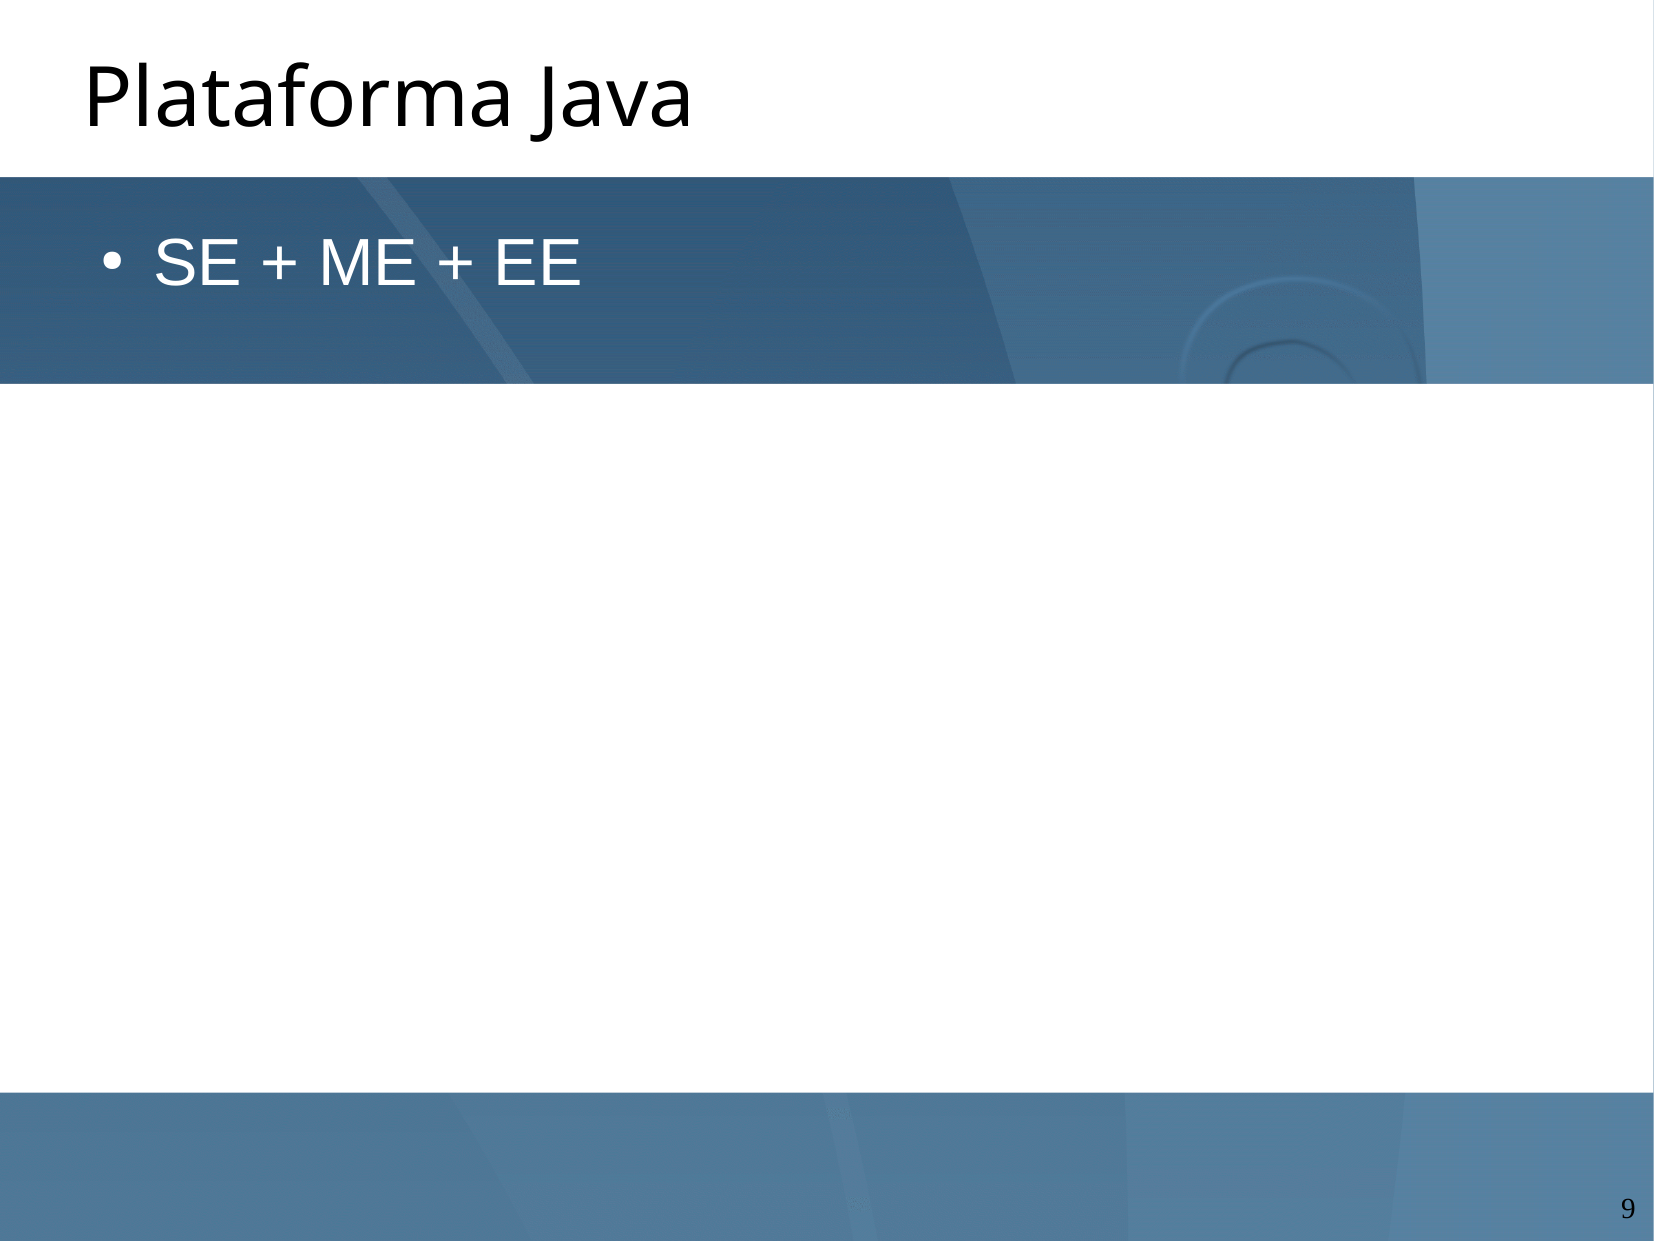

# Plataforma Java
SE + ME + EE
9